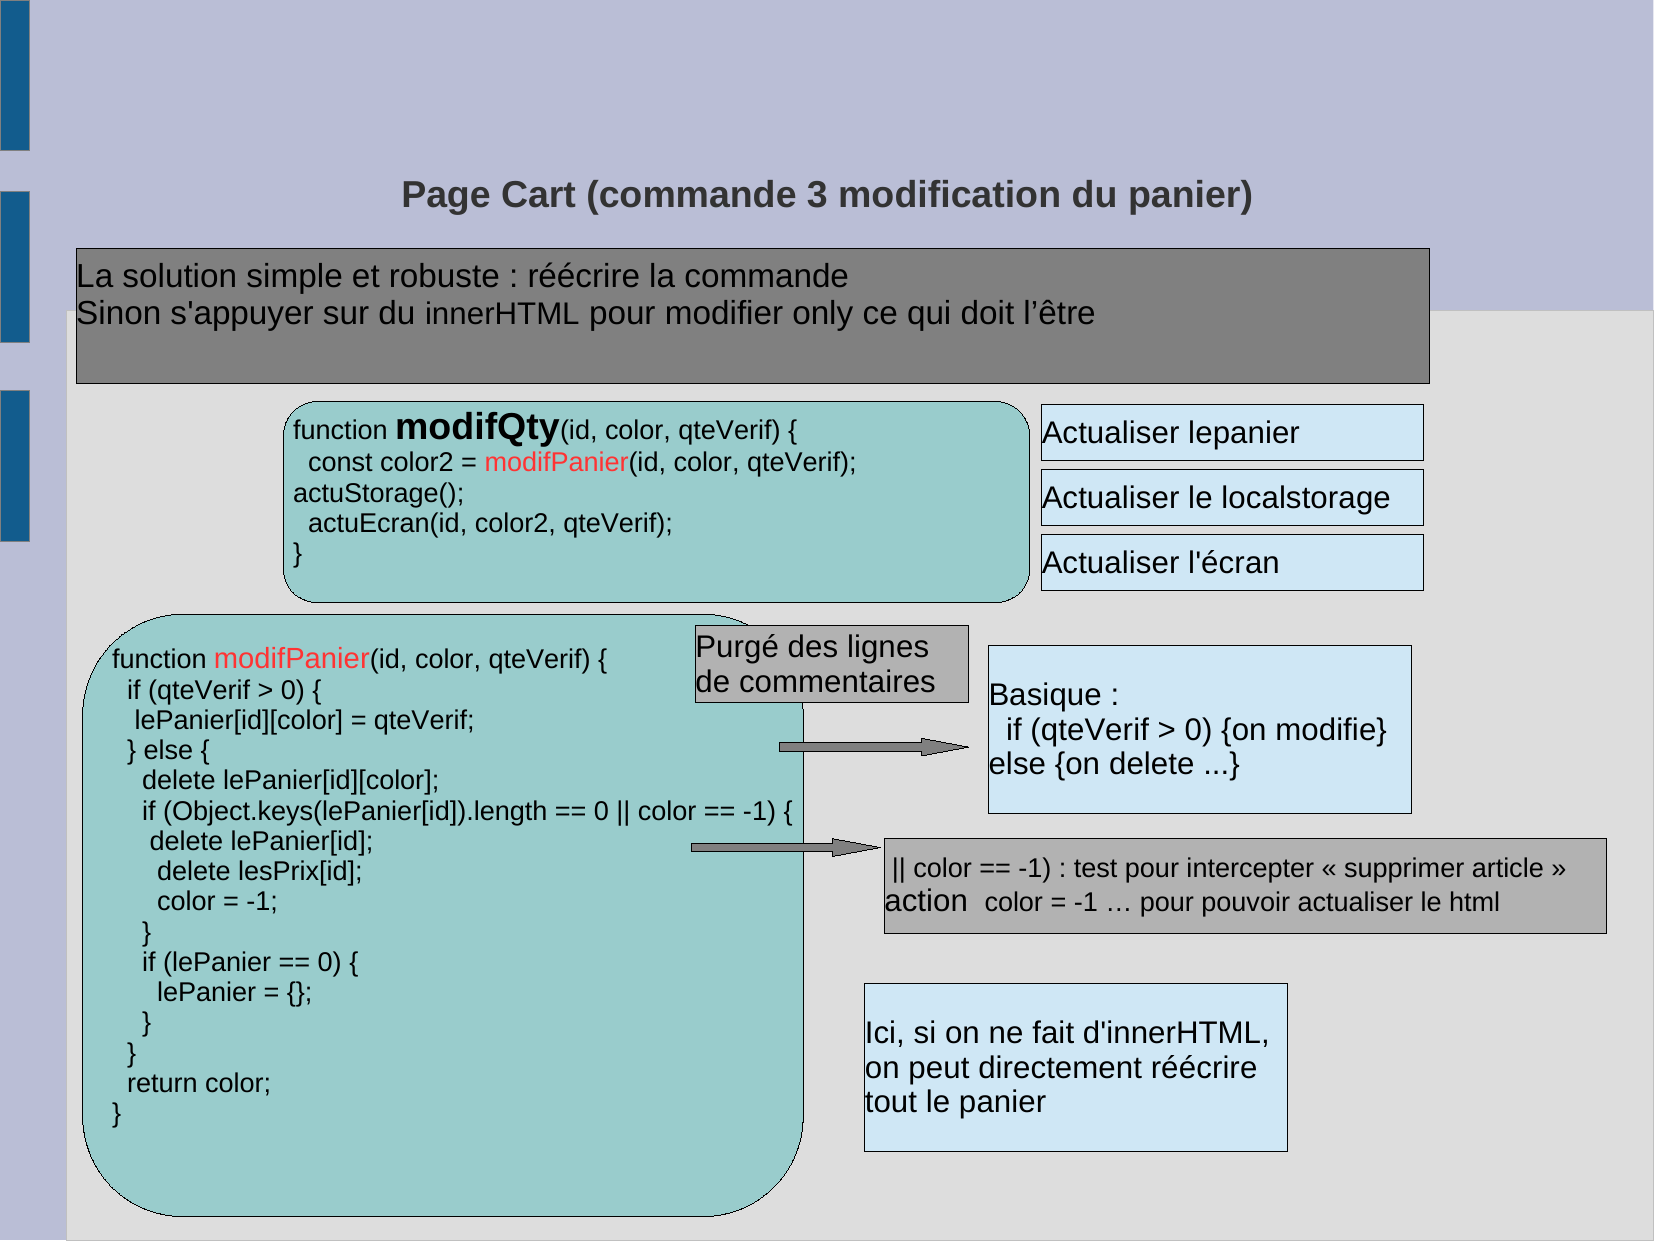

# Page Cart (commande 3 modification du panier)
La solution simple et robuste : réécrire la commande
Sinon s'appuyer sur du innerHTML pour modifier only ce qui doit l’être
,
function modifQty(id, color, qteVerif) {
 const color2 = modifPanier(id, color, qteVerif);
actuStorage();
 actuEcran(id, color2, qteVerif);
}
Actualiser lepanier
Actualiser le localstorage
Actualiser l'écran
function modifPanier(id, color, qteVerif) {
 if (qteVerif > 0) {
 lePanier[id][color] = qteVerif;
 } else {
 delete lePanier[id][color];
 if (Object.keys(lePanier[id]).length == 0 || color == -1) {
 delete lePanier[id];
 delete lesPrix[id];
 color = -1;
 }
 if (lePanier == 0) {
 lePanier = {};
 }
 }
 return color;
}
Purgé des lignes
de commentaires
Basique :
 if (qteVerif > 0) {on modifie}
else {on delete ...}
 || color == -1) : test pour intercepter « supprimer article »
action color = -1 … pour pouvoir actualiser le html
Ici, si on ne fait d'innerHTML,
on peut directement réécrire
tout le panier